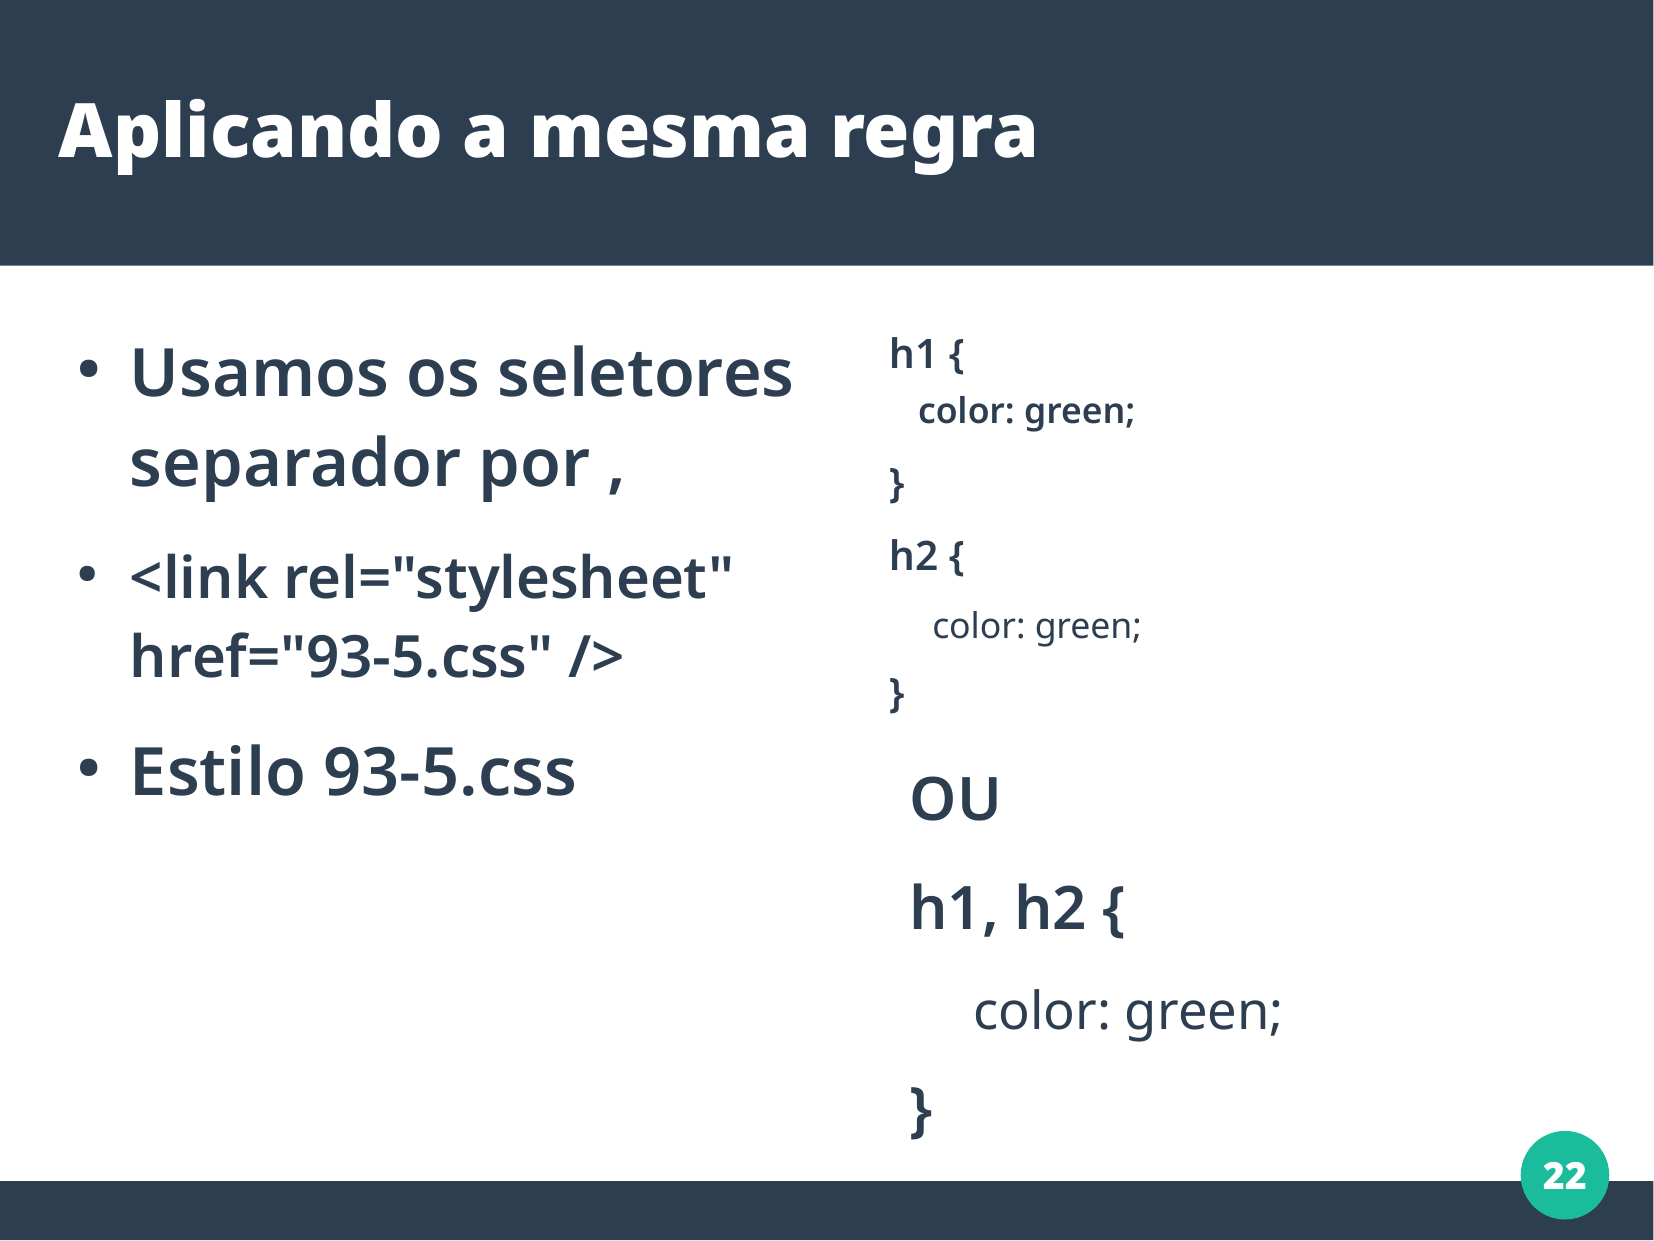

# Aplicando a mesma regra
Usamos os seletores separador por ,
<link rel="stylesheet" href="93-5.css" />
Estilo 93-5.css
h1 {
 color: green;
}
h2 {
color: green;
}
OU
h1, h2 {
color: green;
}
22